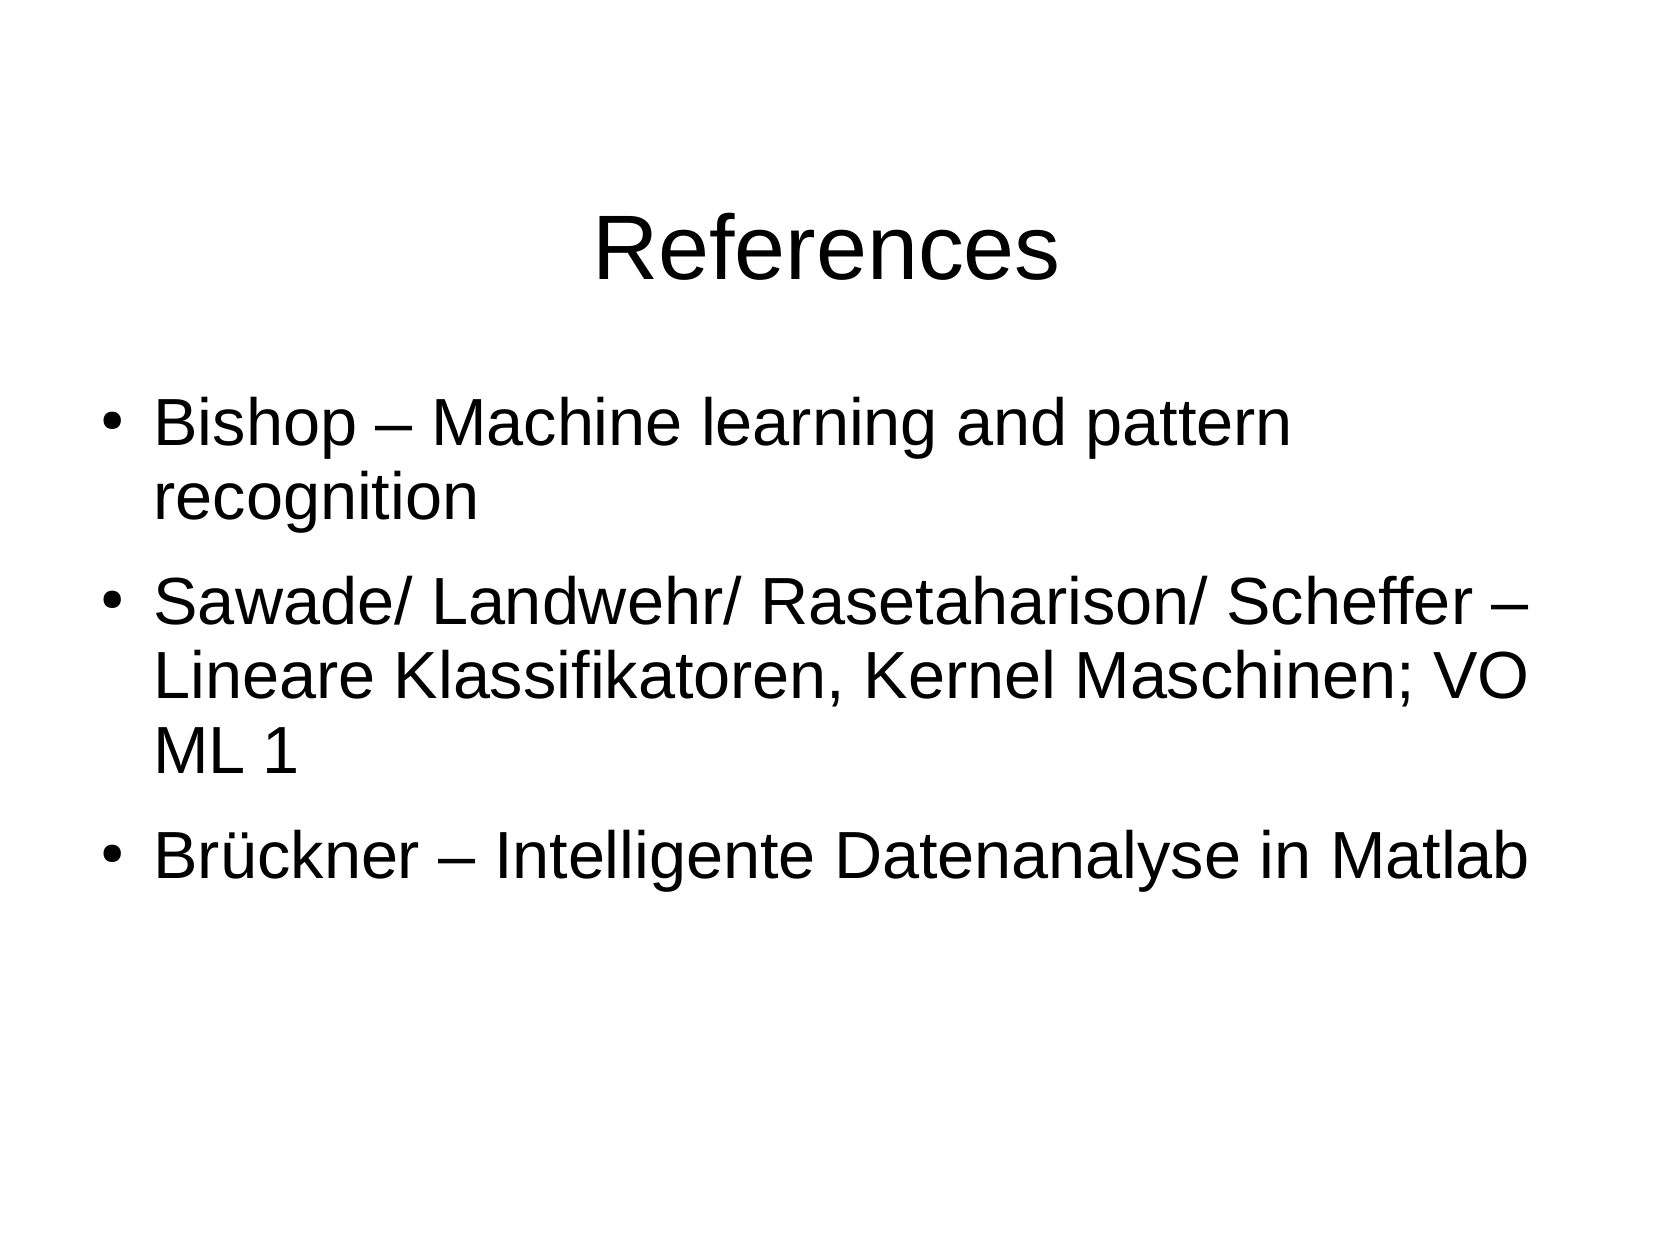

# References
Bishop – Machine learning and pattern recognition
Sawade/ Landwehr/ Rasetaharison/ Scheffer – Lineare Klassifikatoren, Kernel Maschinen; VO ML 1
Brückner – Intelligente Datenanalyse in Matlab